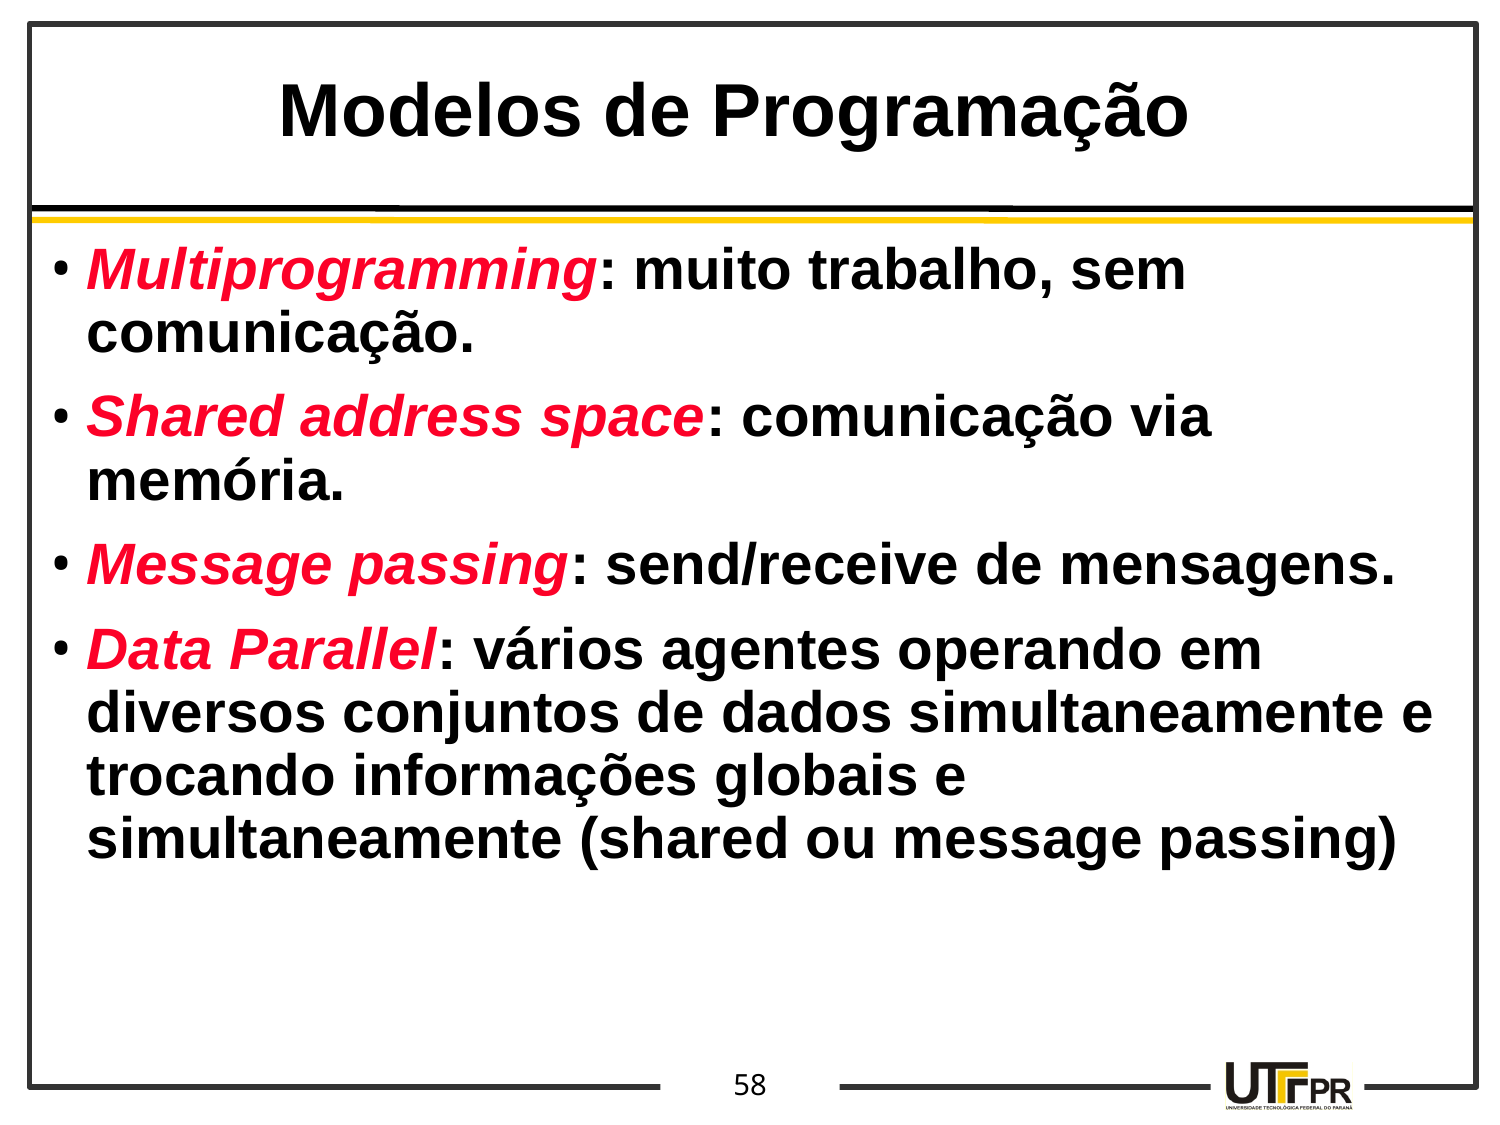

# Modelos de Programação
Multiprogramming: muito trabalho, sem comunicação.
Shared address space: comunicação via memória.
Message passing: send/receive de mensagens.
Data Parallel: vários agentes operando em diversos conjuntos de dados simultaneamente e trocando informações globais e simultaneamente (shared ou message passing)